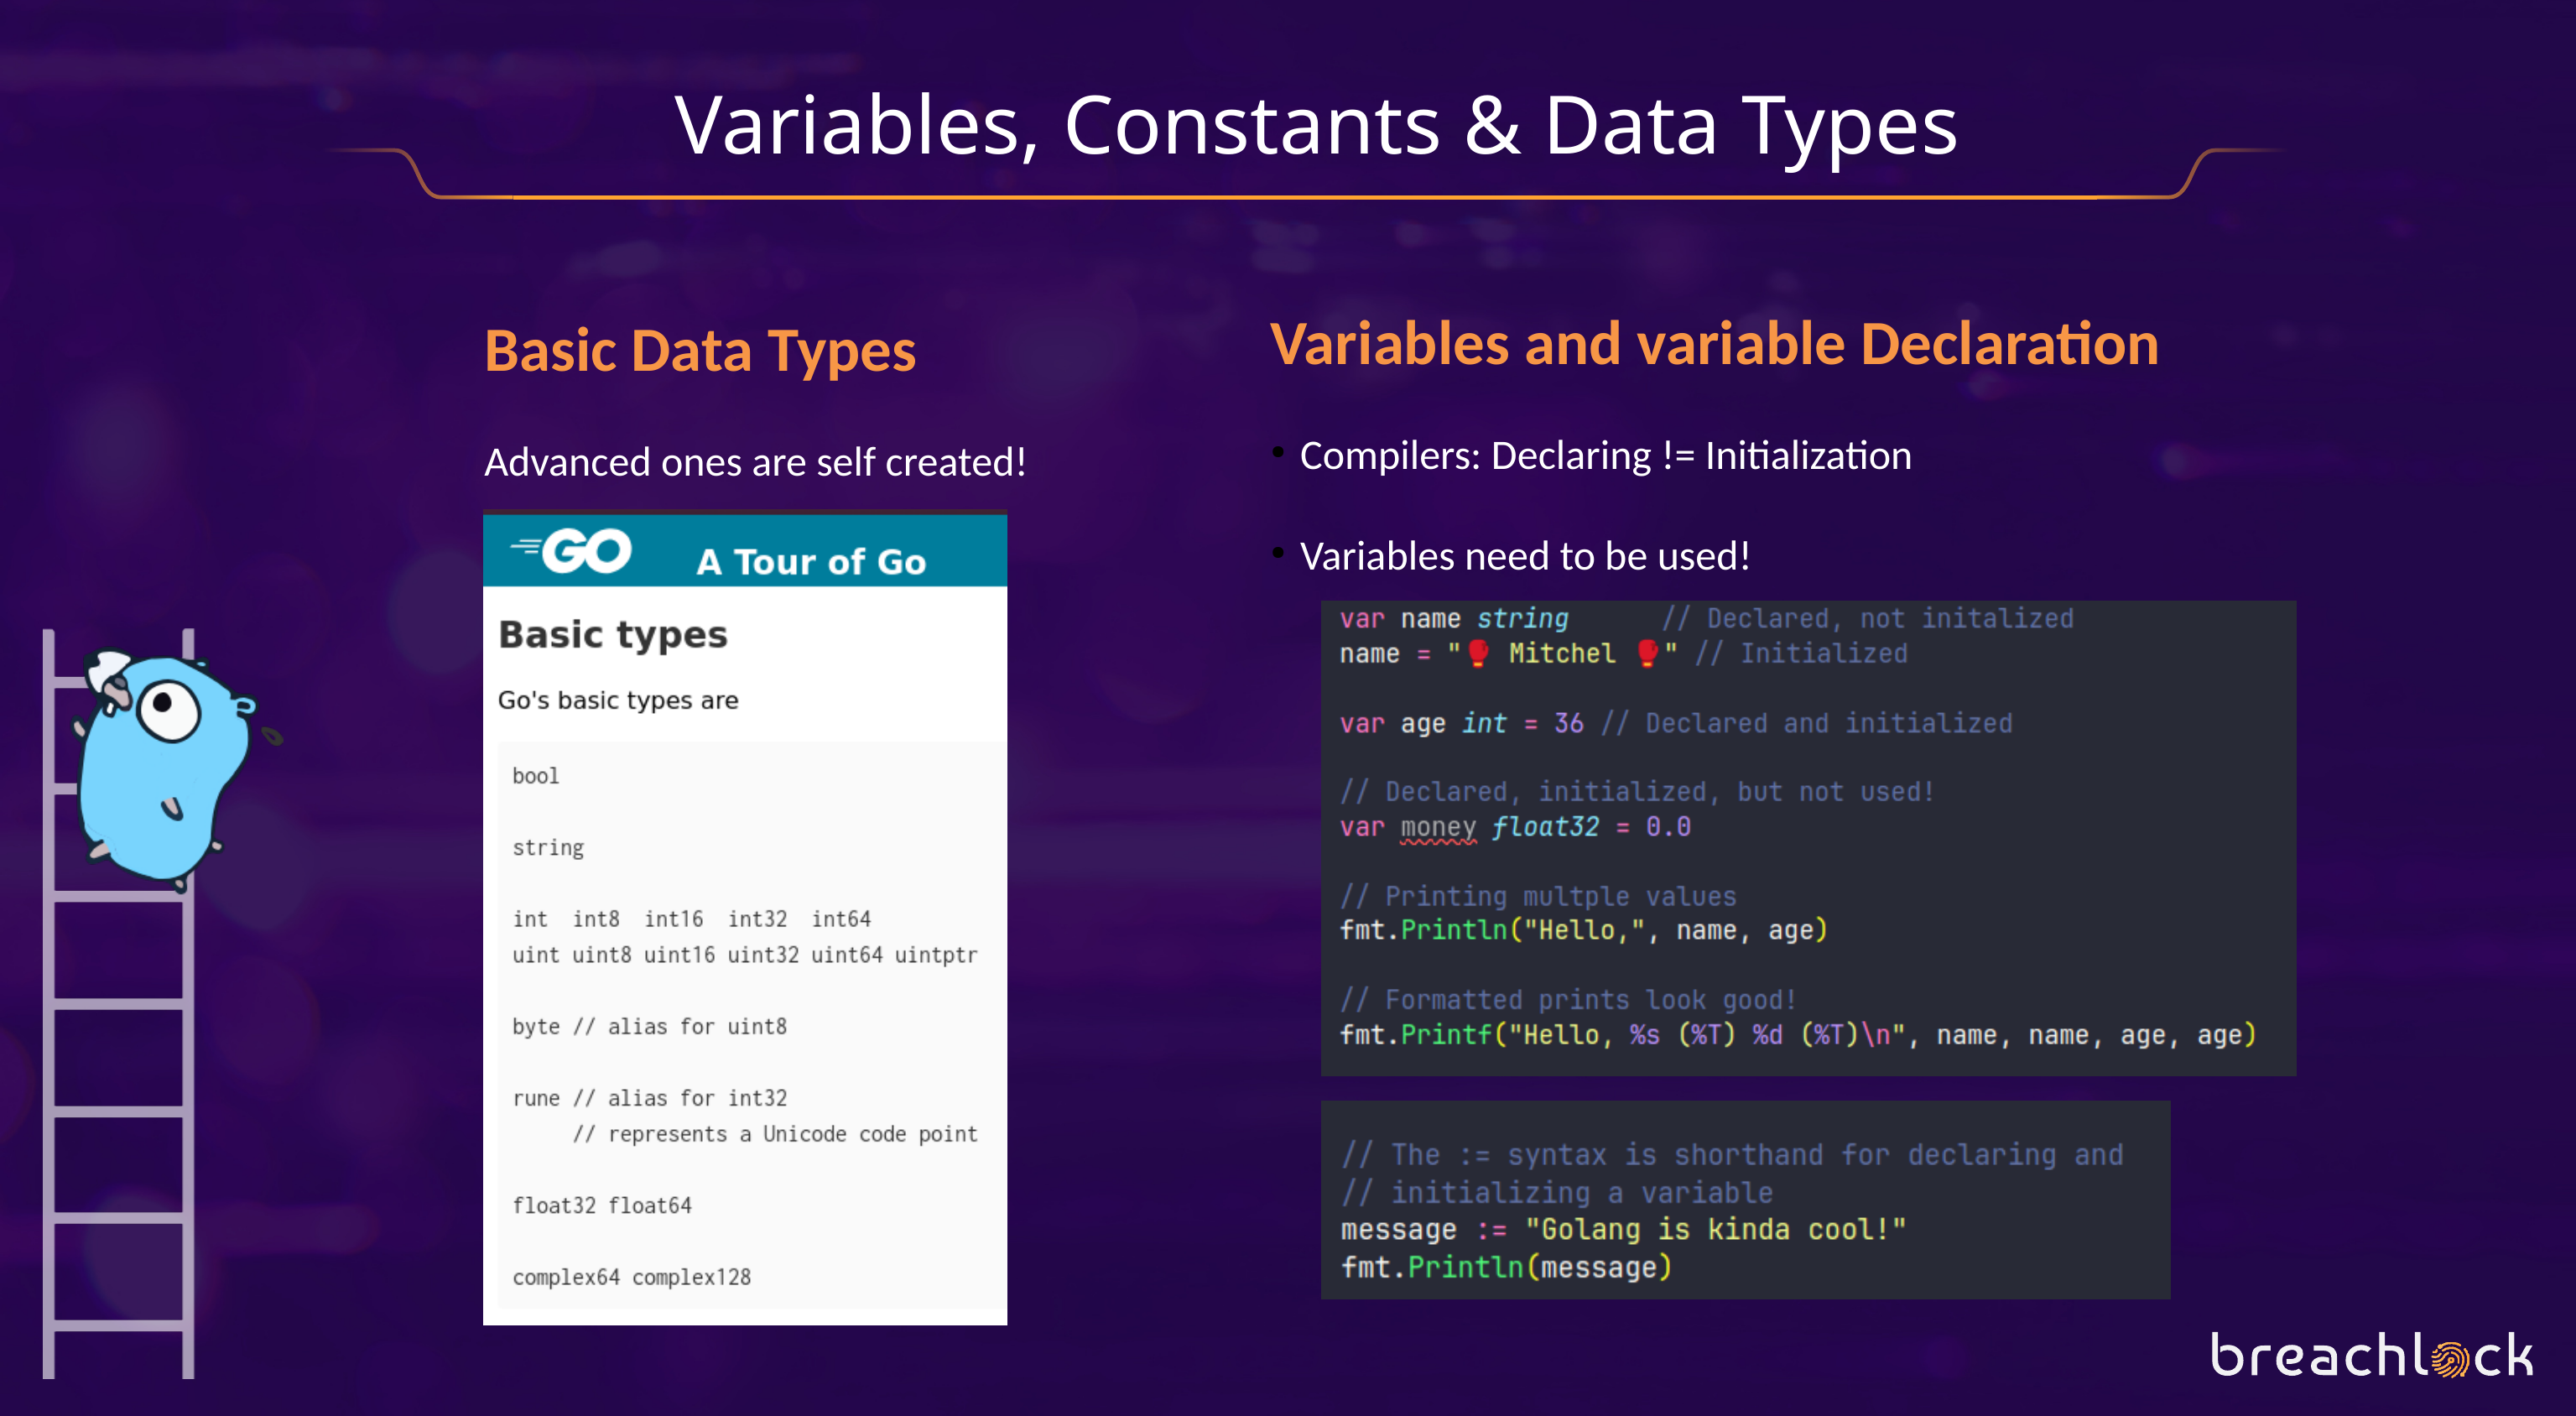

Variables, Constants & Data Types
Variables and variable Declaration
Compilers: Declaring != Initialization
Variables need to be used!
Basic Data Types
Advanced ones are self created!